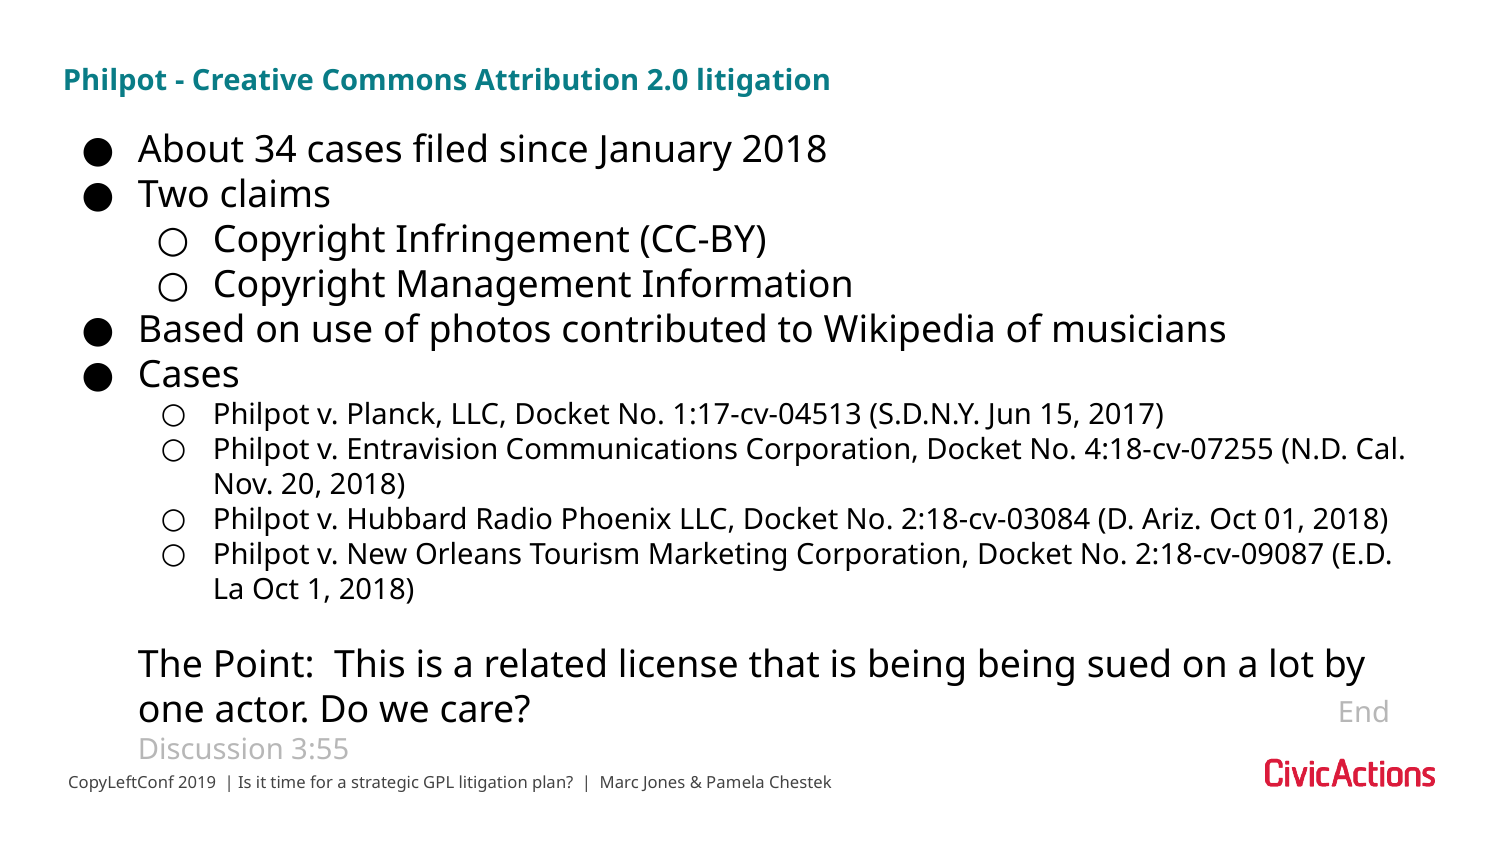

Philpot - Creative Commons Attribution 2.0 litigation
# About 34 cases filed since January 2018
Two claims
Copyright Infringement (CC-BY)
Copyright Management Information
Based on use of photos contributed to Wikipedia of musicians
Cases
Philpot v. Planck, LLC, Docket No. 1:17-cv-04513 (S.D.N.Y. Jun 15, 2017)
Philpot v. Entravision Communications Corporation, Docket No. 4:18-cv-07255 (N.D. Cal. Nov. 20, 2018)
Philpot v. Hubbard Radio Phoenix LLC, Docket No. 2:18-cv-03084 (D. Ariz. Oct 01, 2018)
Philpot v. New Orleans Tourism Marketing Corporation, Docket No. 2:18-cv-09087 (E.D. La Oct 1, 2018)
The Point: This is a related license that is being being sued on a lot by one actor. Do we care?											End Discussion 3:55
CopyLeftConf 2019 | Is it time for a strategic GPL litigation plan? | Marc Jones & Pamela Chestek